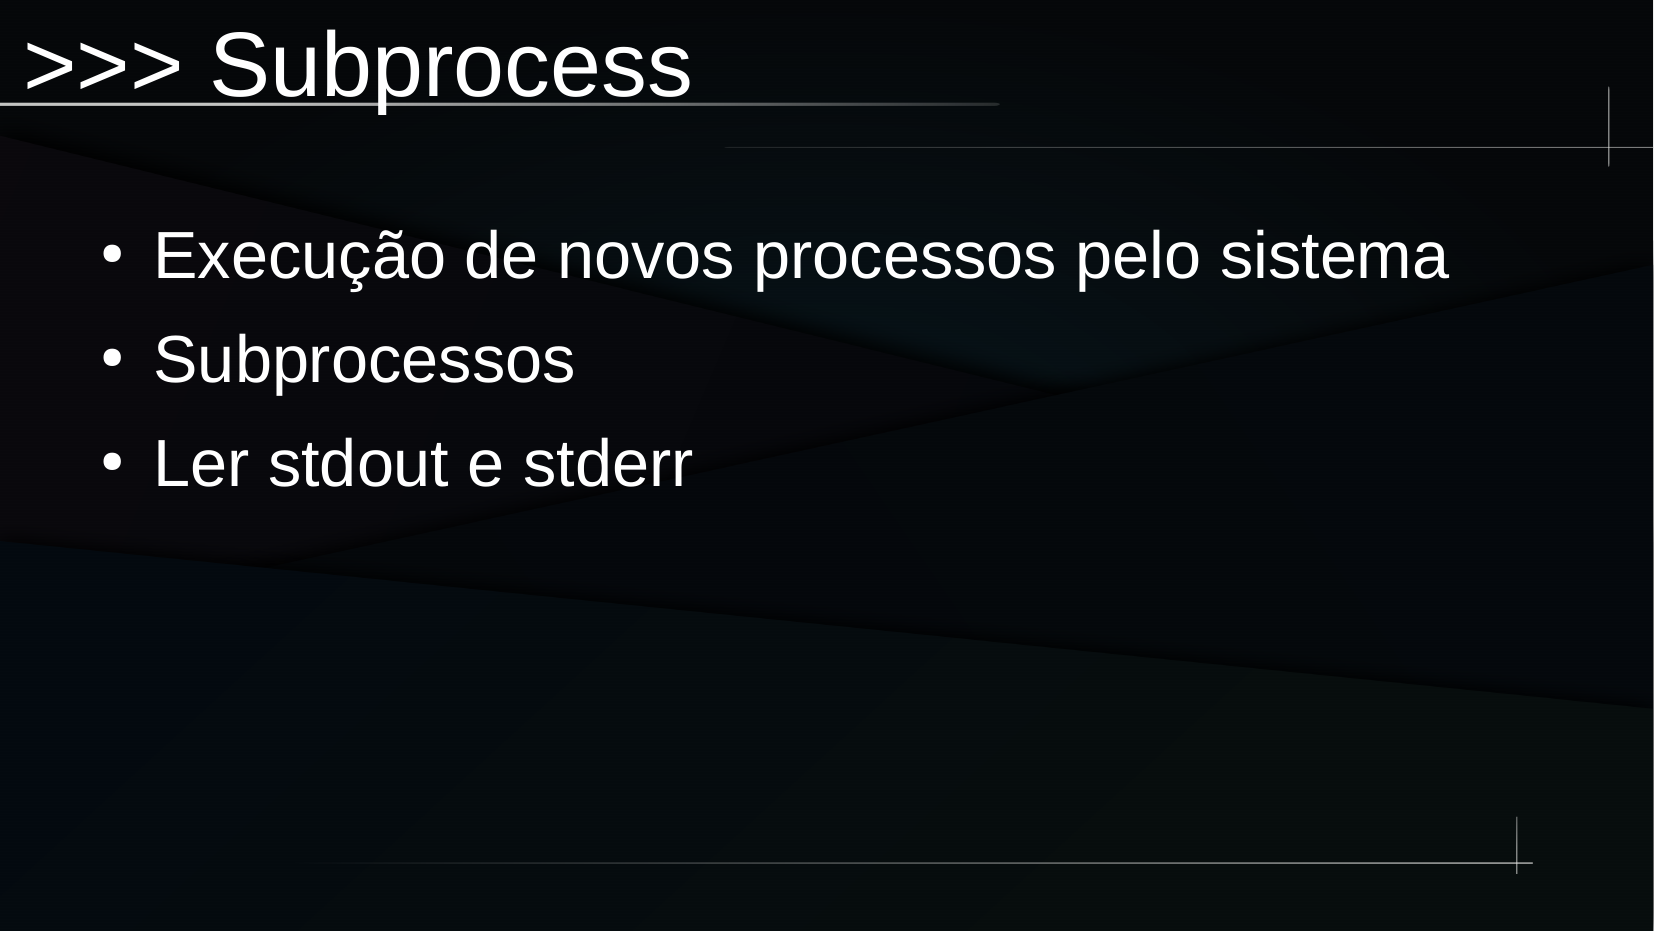

# >>> Subprocess
Execução de novos processos pelo sistema
Subprocessos
Ler stdout e stderr